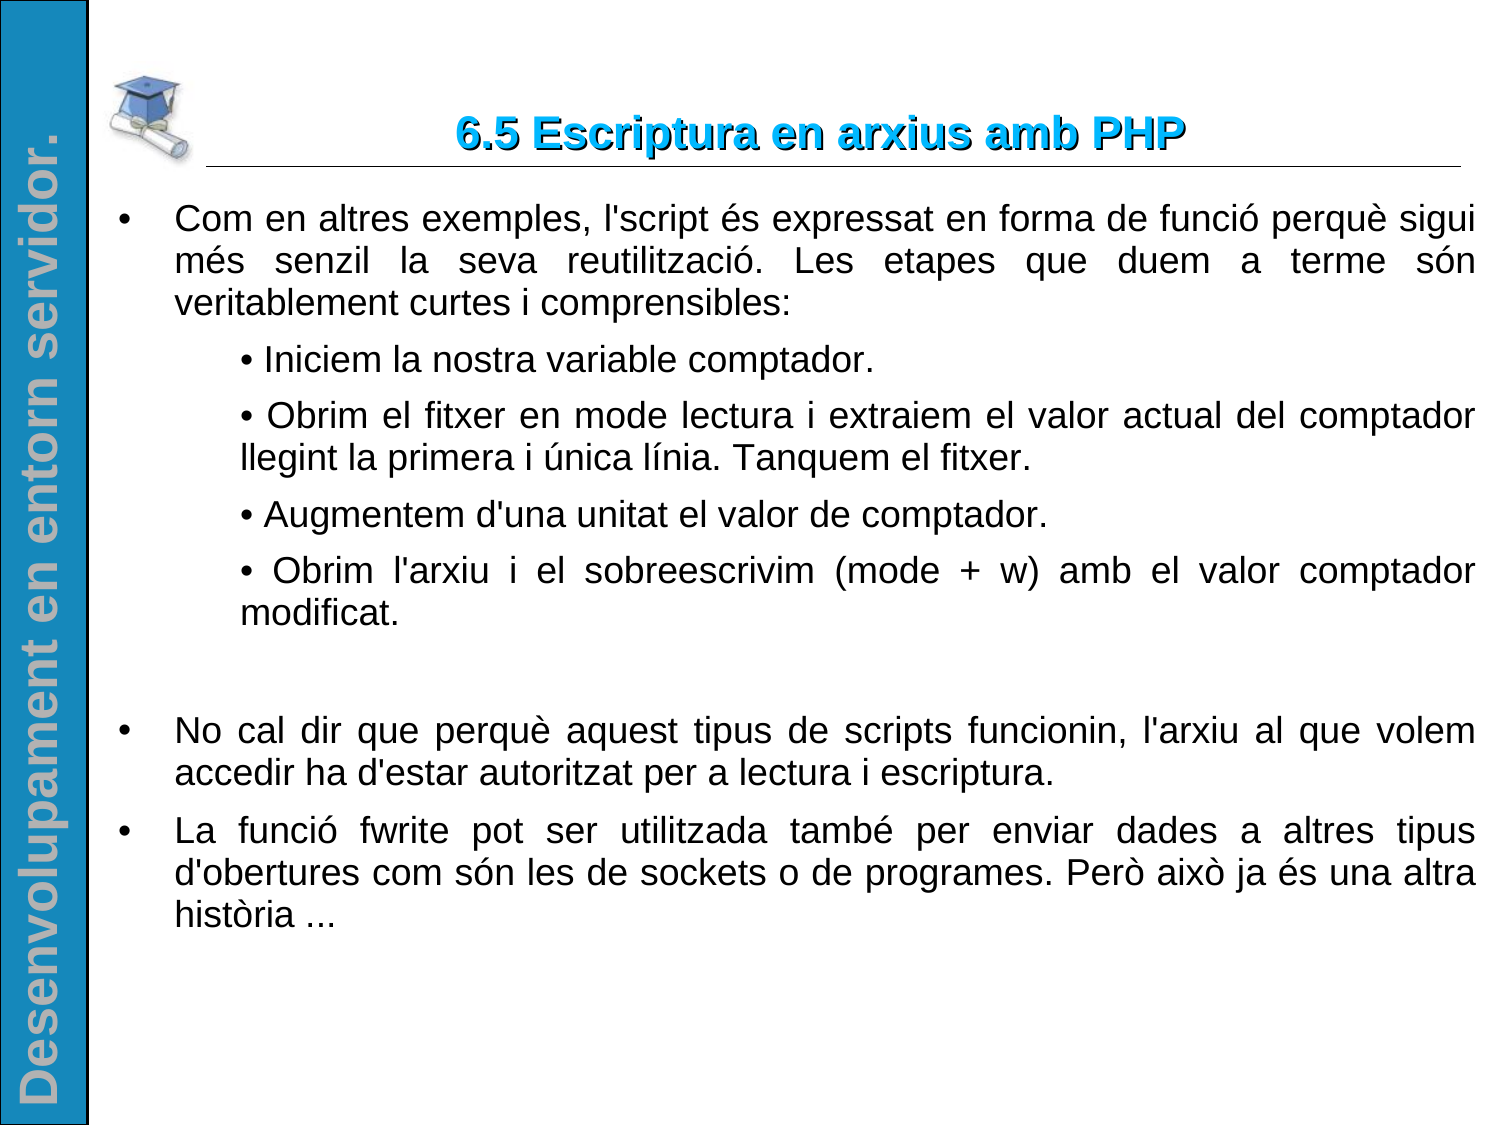

# 6.5 Escriptura en arxius amb PHP
Com en altres exemples, l'script és expressat en forma de funció perquè sigui més senzil la seva reutilització. Les etapes que duem a terme són veritablement curtes i comprensibles:
• Iniciem la nostra variable comptador.
• Obrim el fitxer en mode lectura i extraiem el valor actual del comptador llegint la primera i única línia. Tanquem el fitxer.
• Augmentem d'una unitat el valor de comptador.
• Obrim l'arxiu i el sobreescrivim (mode + w) amb el valor comptador modificat.
No cal dir que perquè aquest tipus de scripts funcionin, l'arxiu al que volem accedir ha d'estar autoritzat per a lectura i escriptura.
La funció fwrite pot ser utilitzada també per enviar dades a altres tipus d'obertures com són les de sockets o de programes. Però això ja és una altra història ...